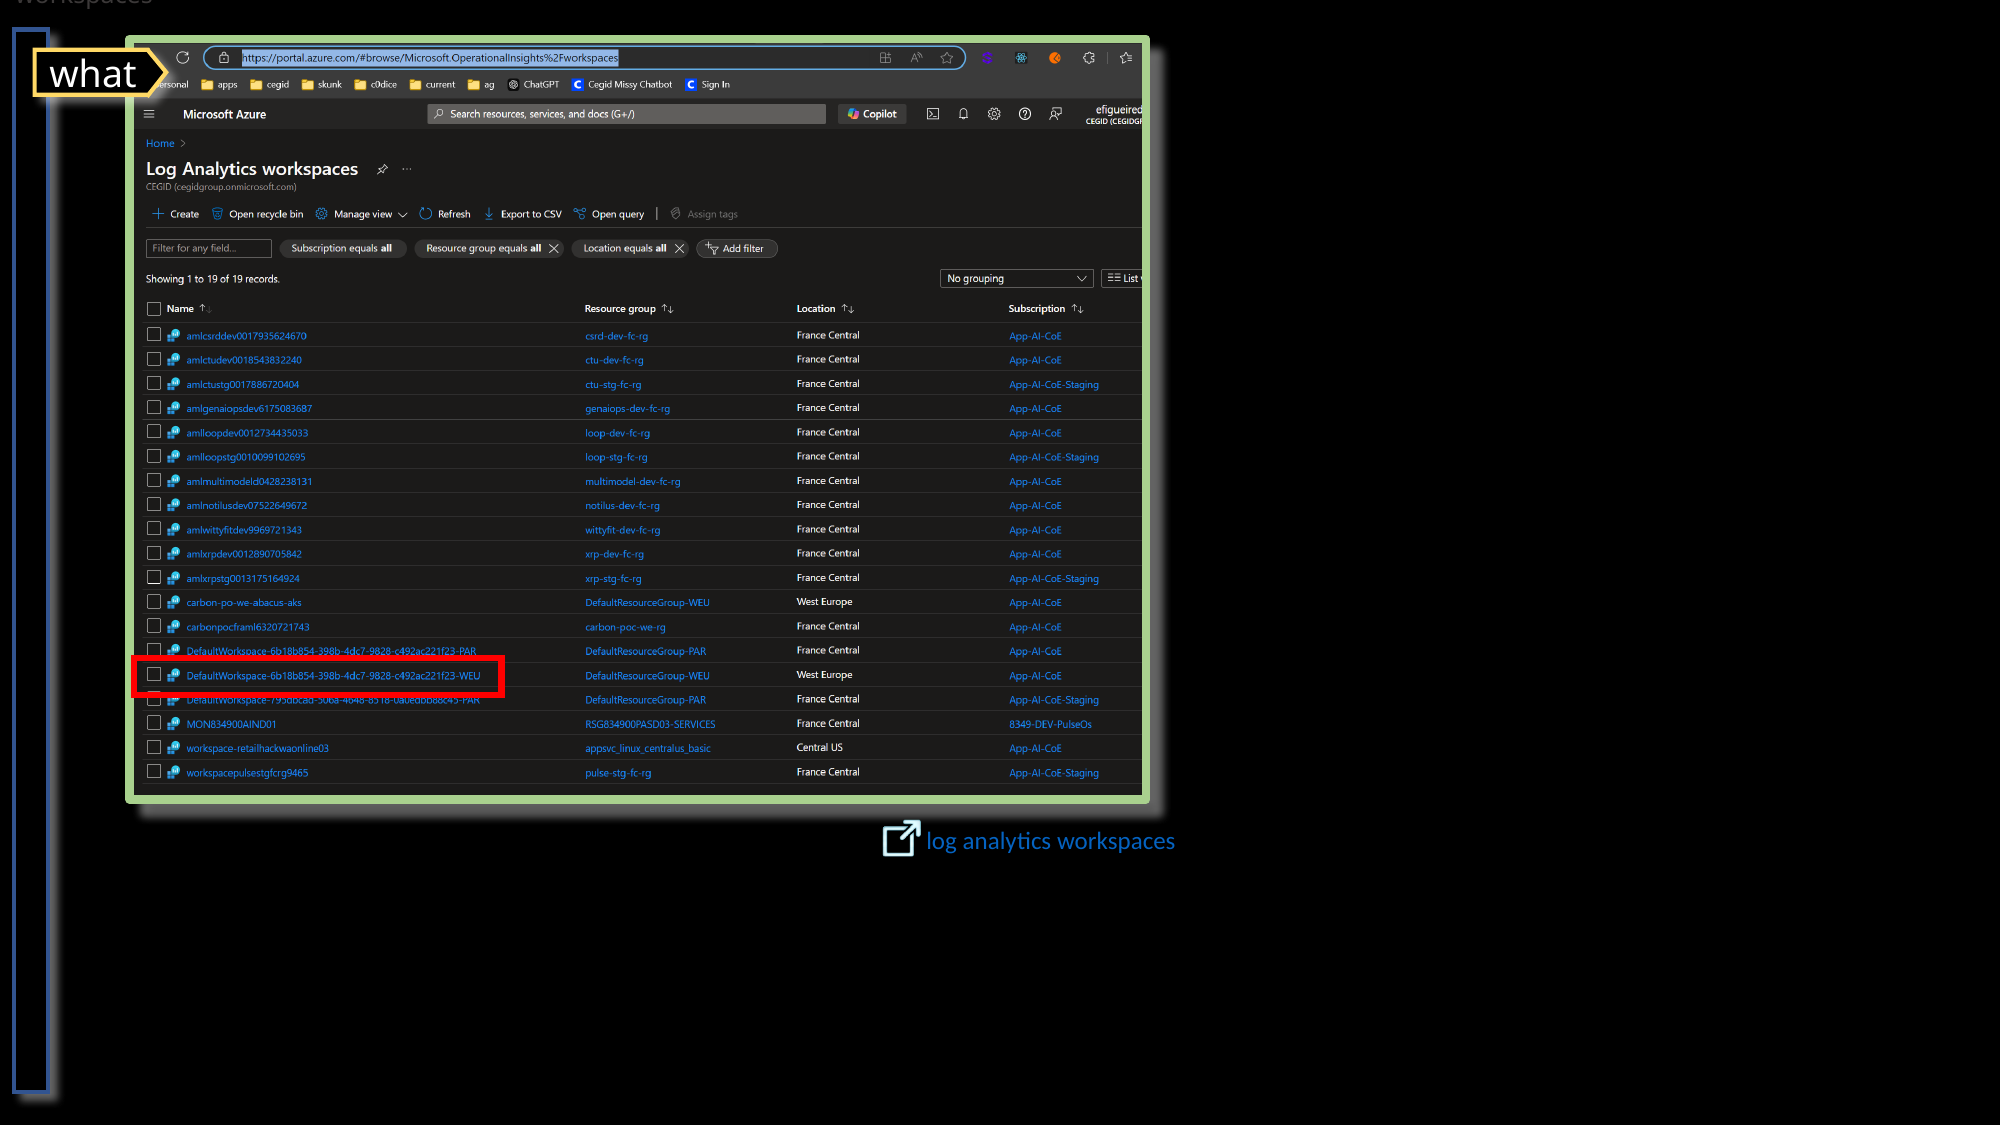

# 2.6.2 workspaces
what
log analytics workspaces